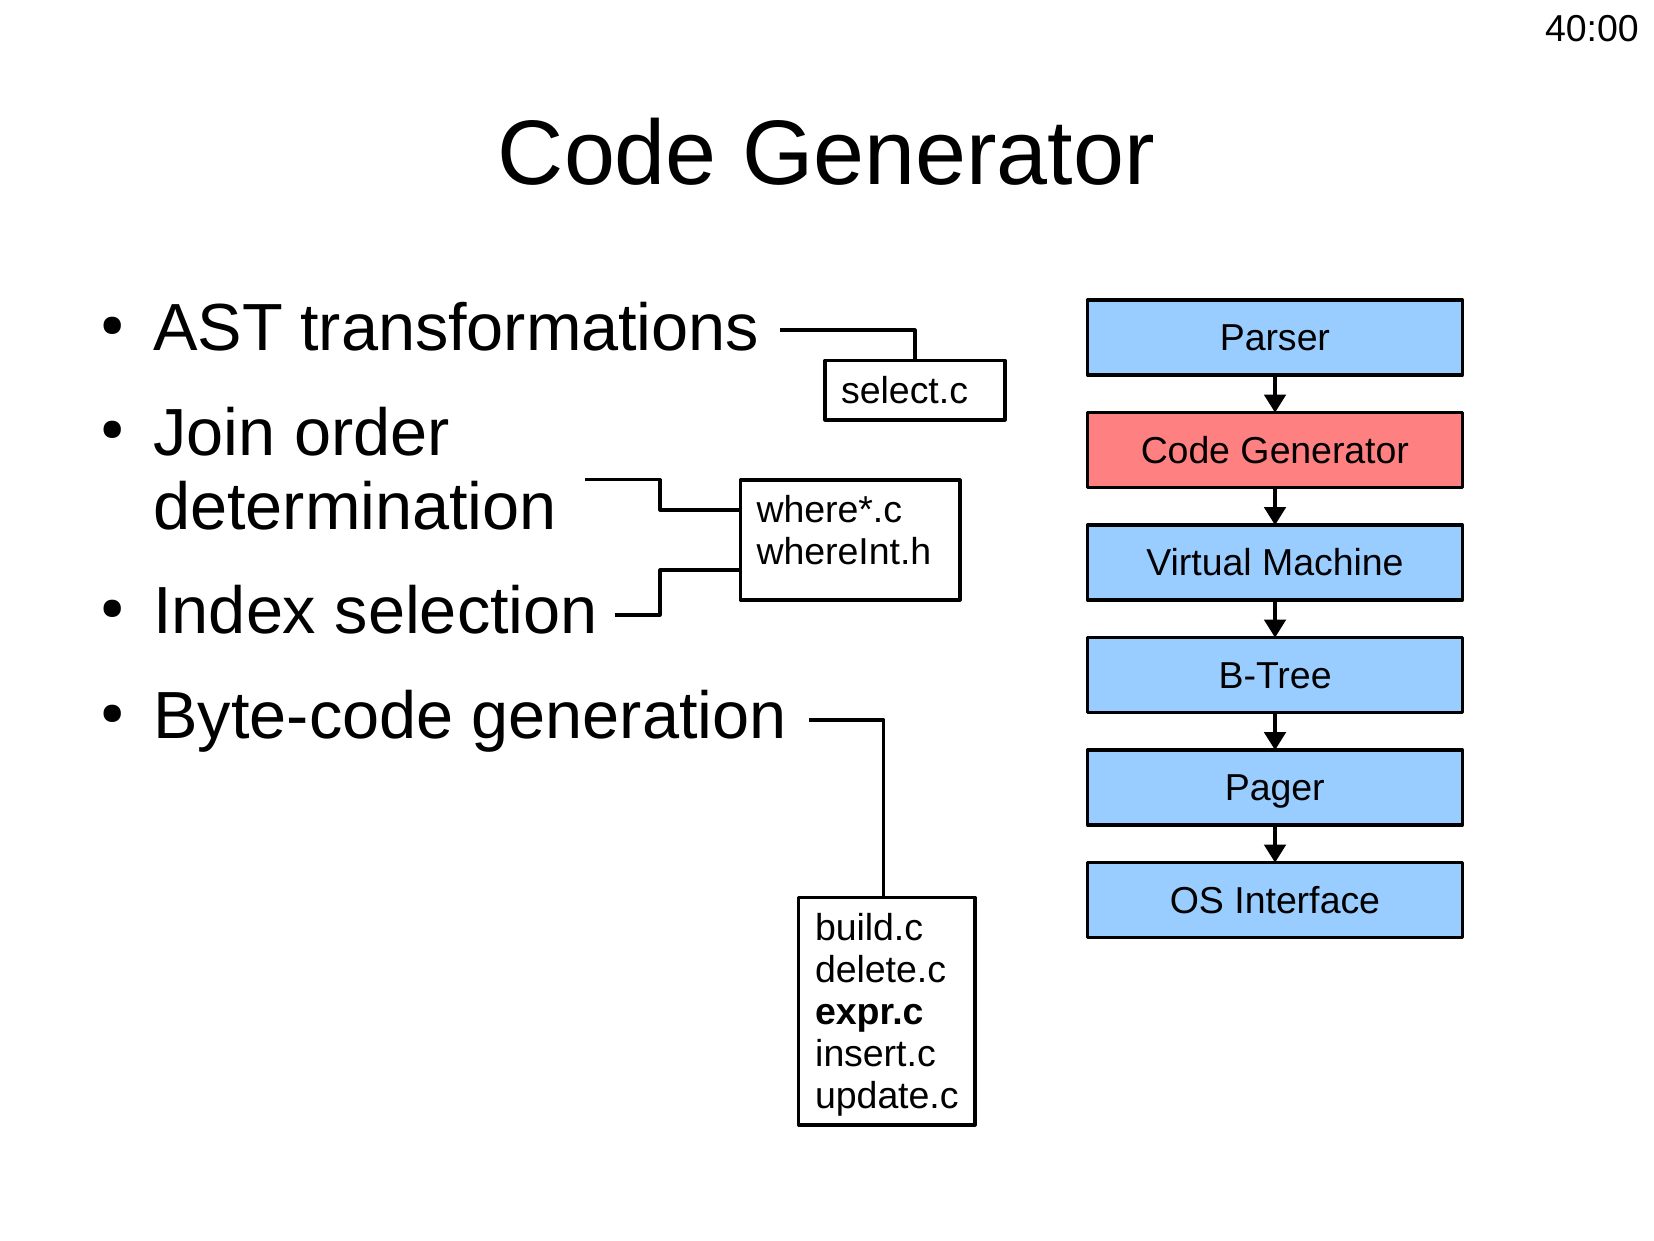

40:00
# Code Generator
AST transformations
Join order determination
Index selection
Byte-code generation
Parser
select.c
Code Generator
where*.c
whereInt.h
Virtual Machine
B-Tree
Pager
OS Interface
build.c
delete.c
expr.c
insert.c
update.c